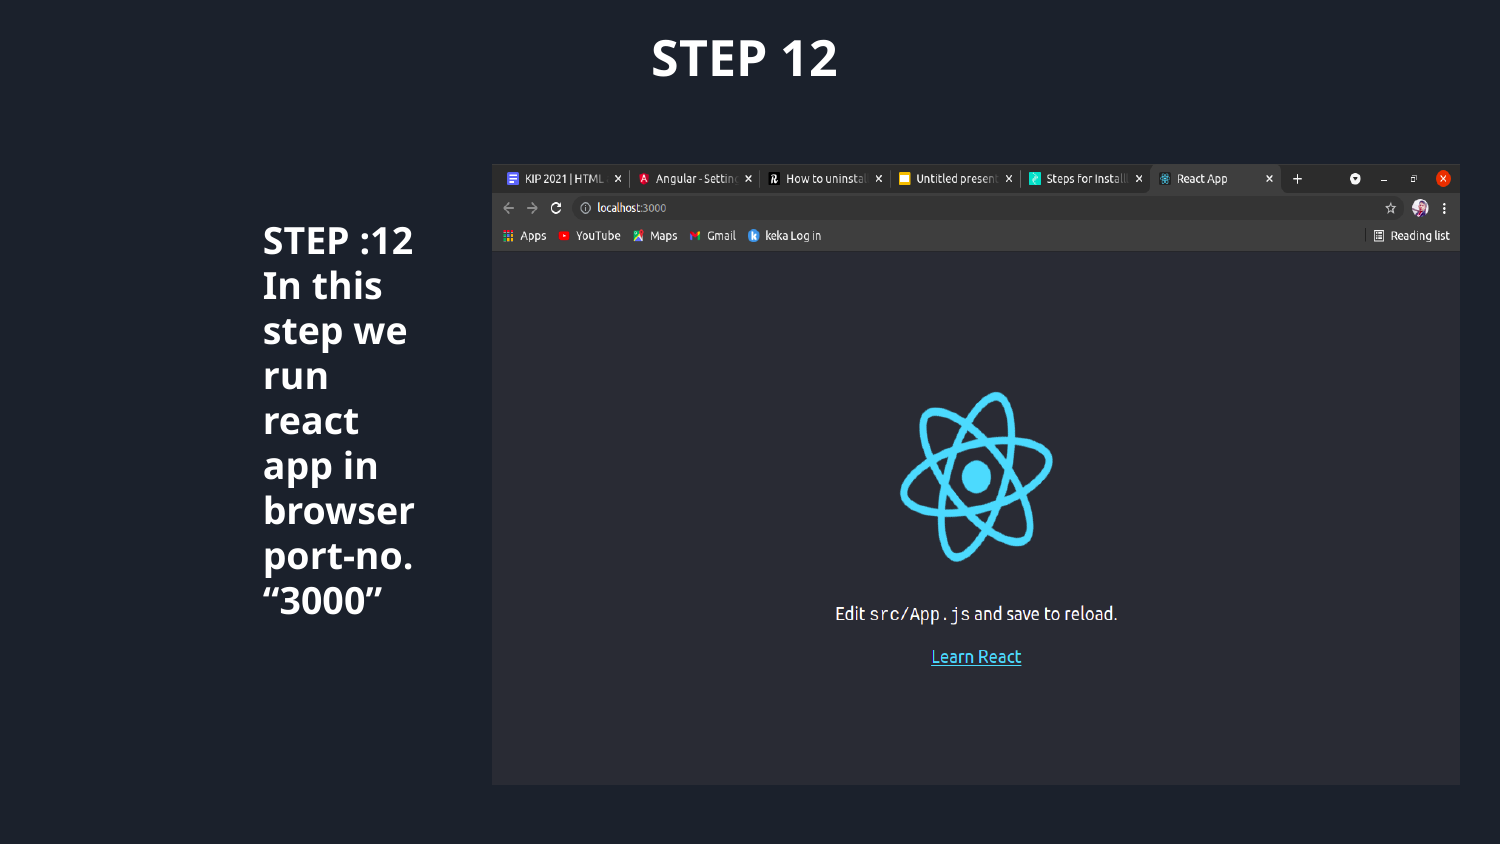

STEP 12
STEP :12
In this step we run react app in browser port-no. “3000”